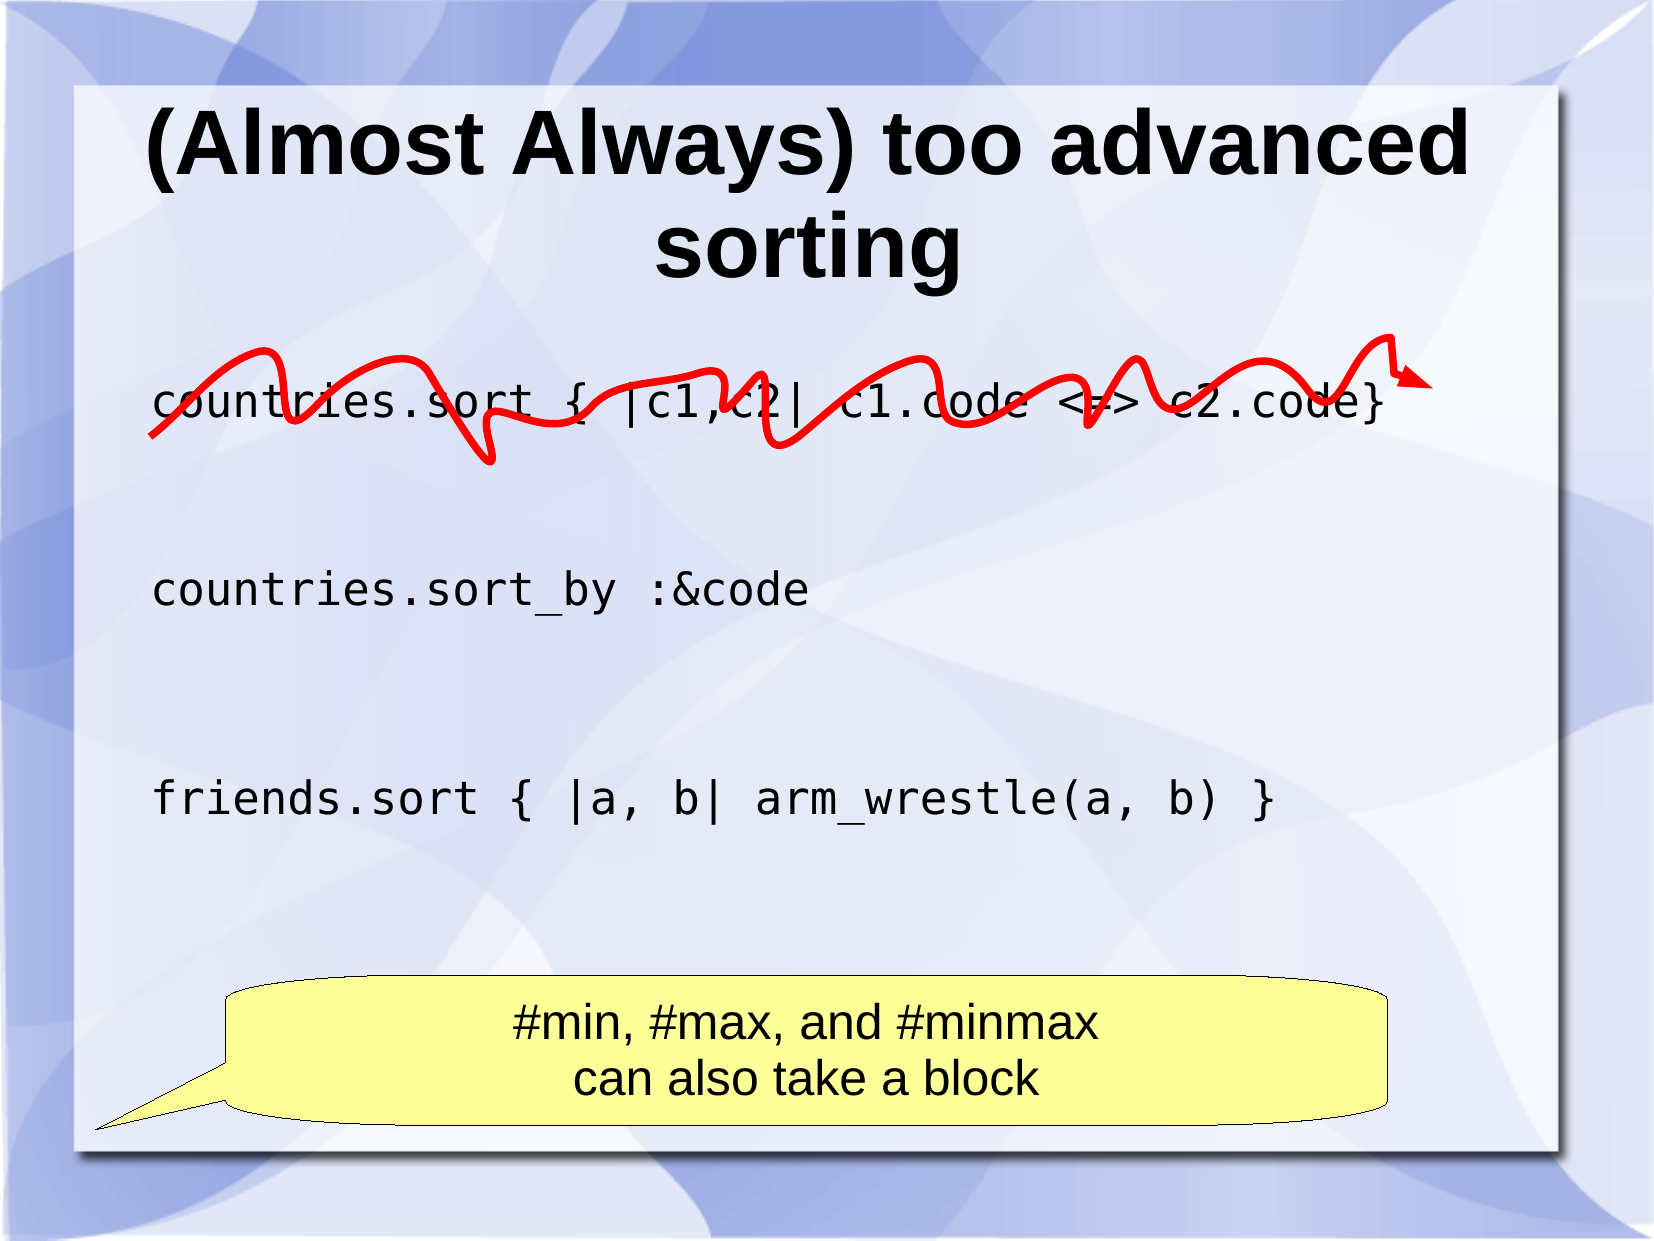

# (Almost Always) too advanced sorting
countries.sort { |c1,c2| c1.code <=> c2.code}
countries.sort_by :&code
friends.sort { |a, b| arm_wrestle(a, b) }
#min, #max, and #minmax
can also take a block